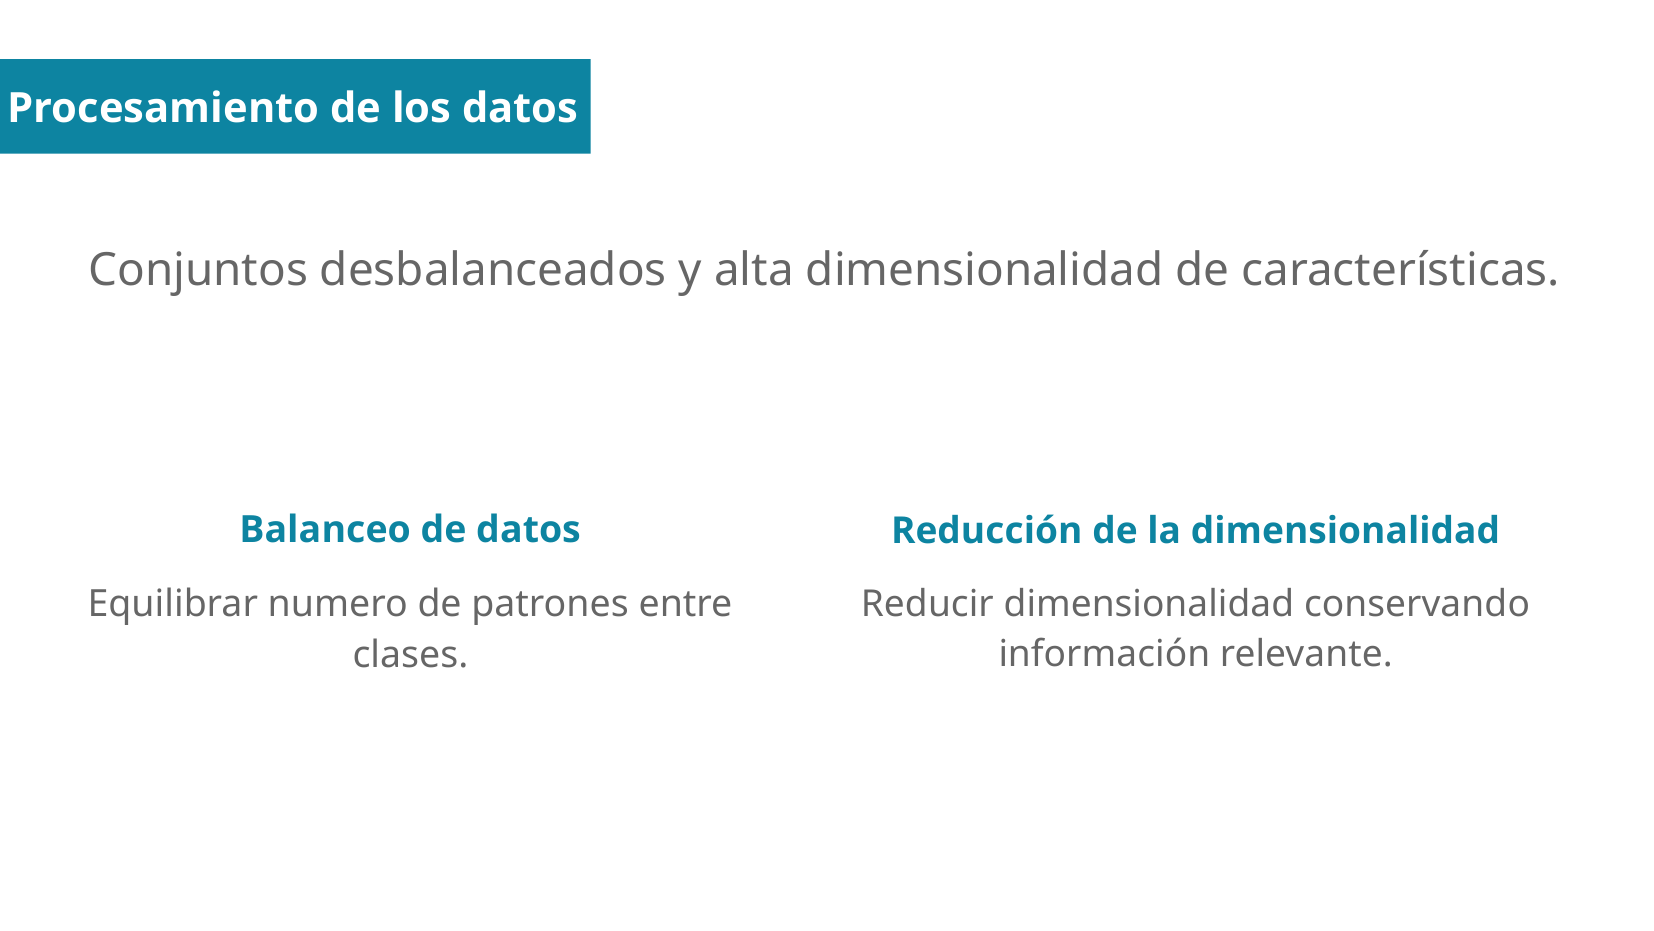

# Procesamiento de los datos
Conjuntos desbalanceados y alta dimensionalidad de características.
Balanceo de datos
Equilibrar numero de patrones entre clases.
Reducción de la dimensionalidad
Reducir dimensionalidad conservando información relevante.